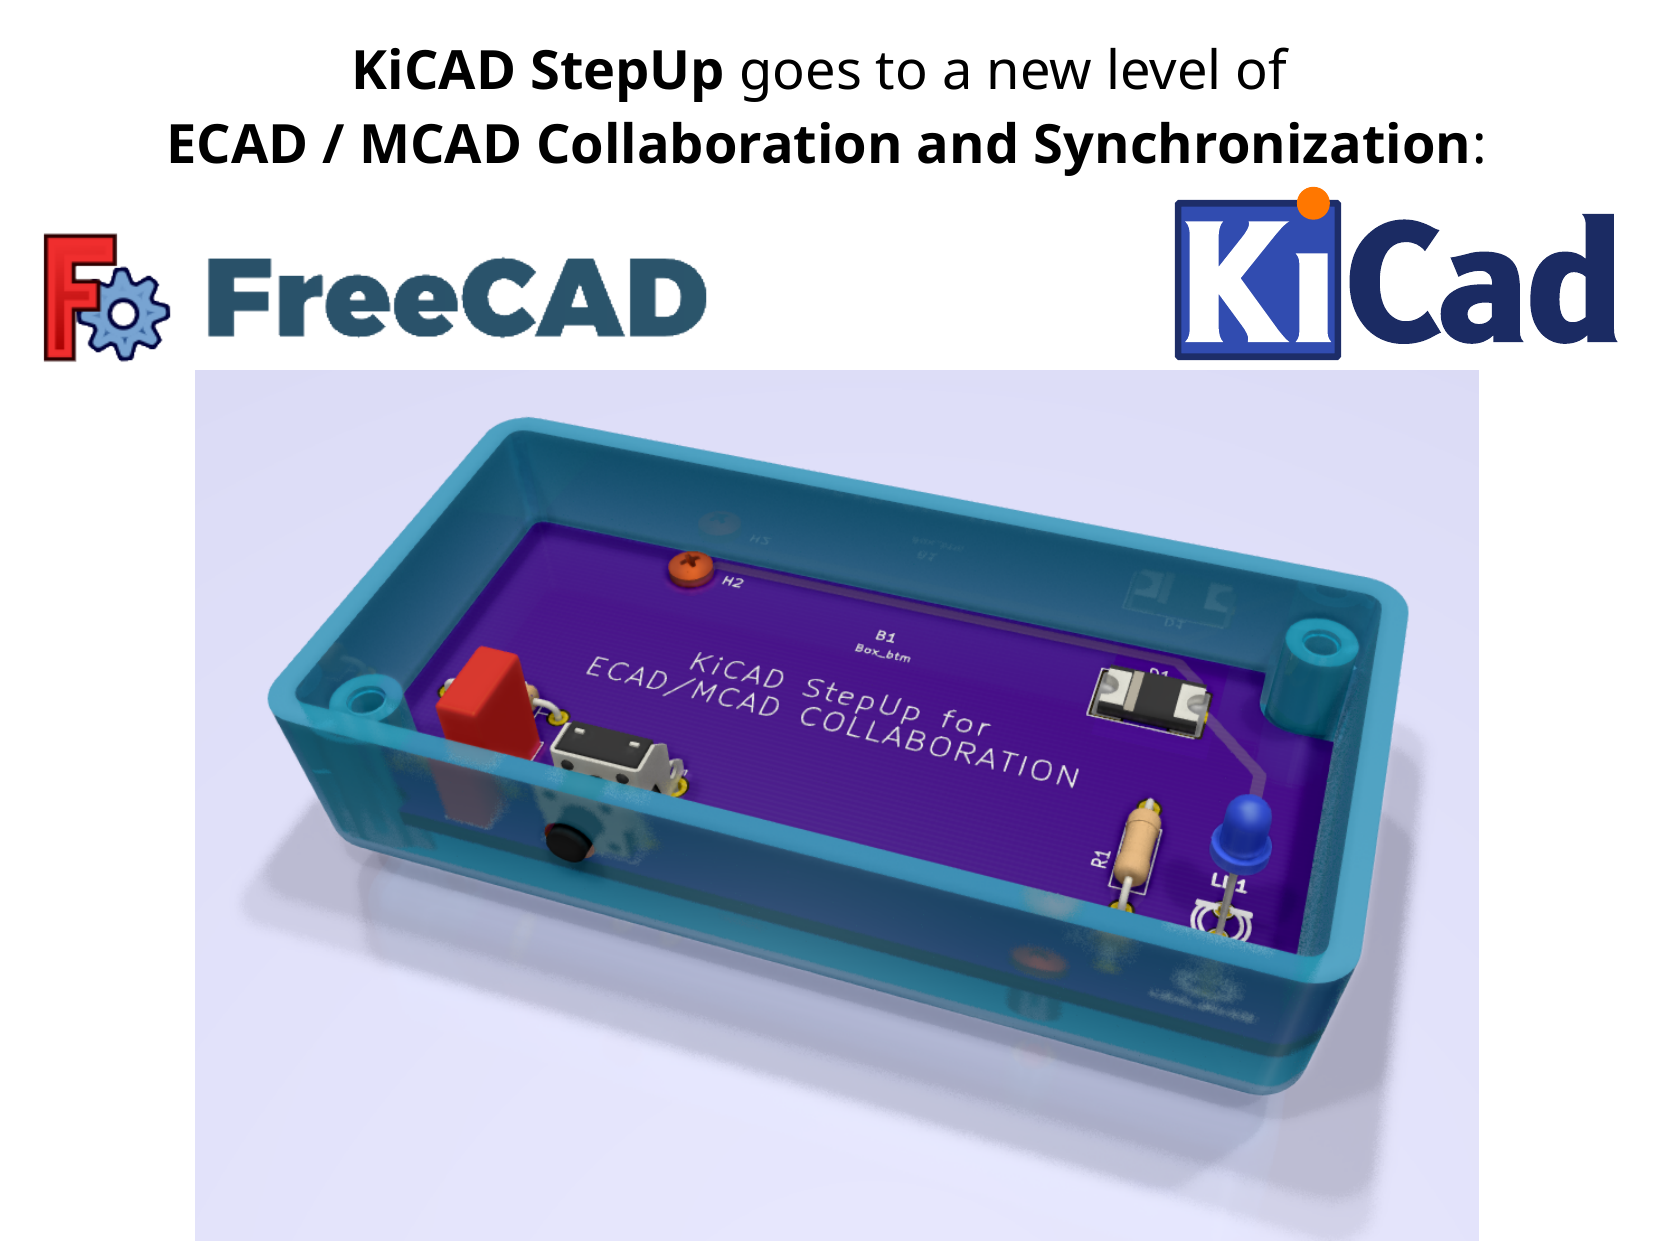

# KiCAD StepUp goes to a new level of ECAD / MCAD Collaboration and Synchronization: